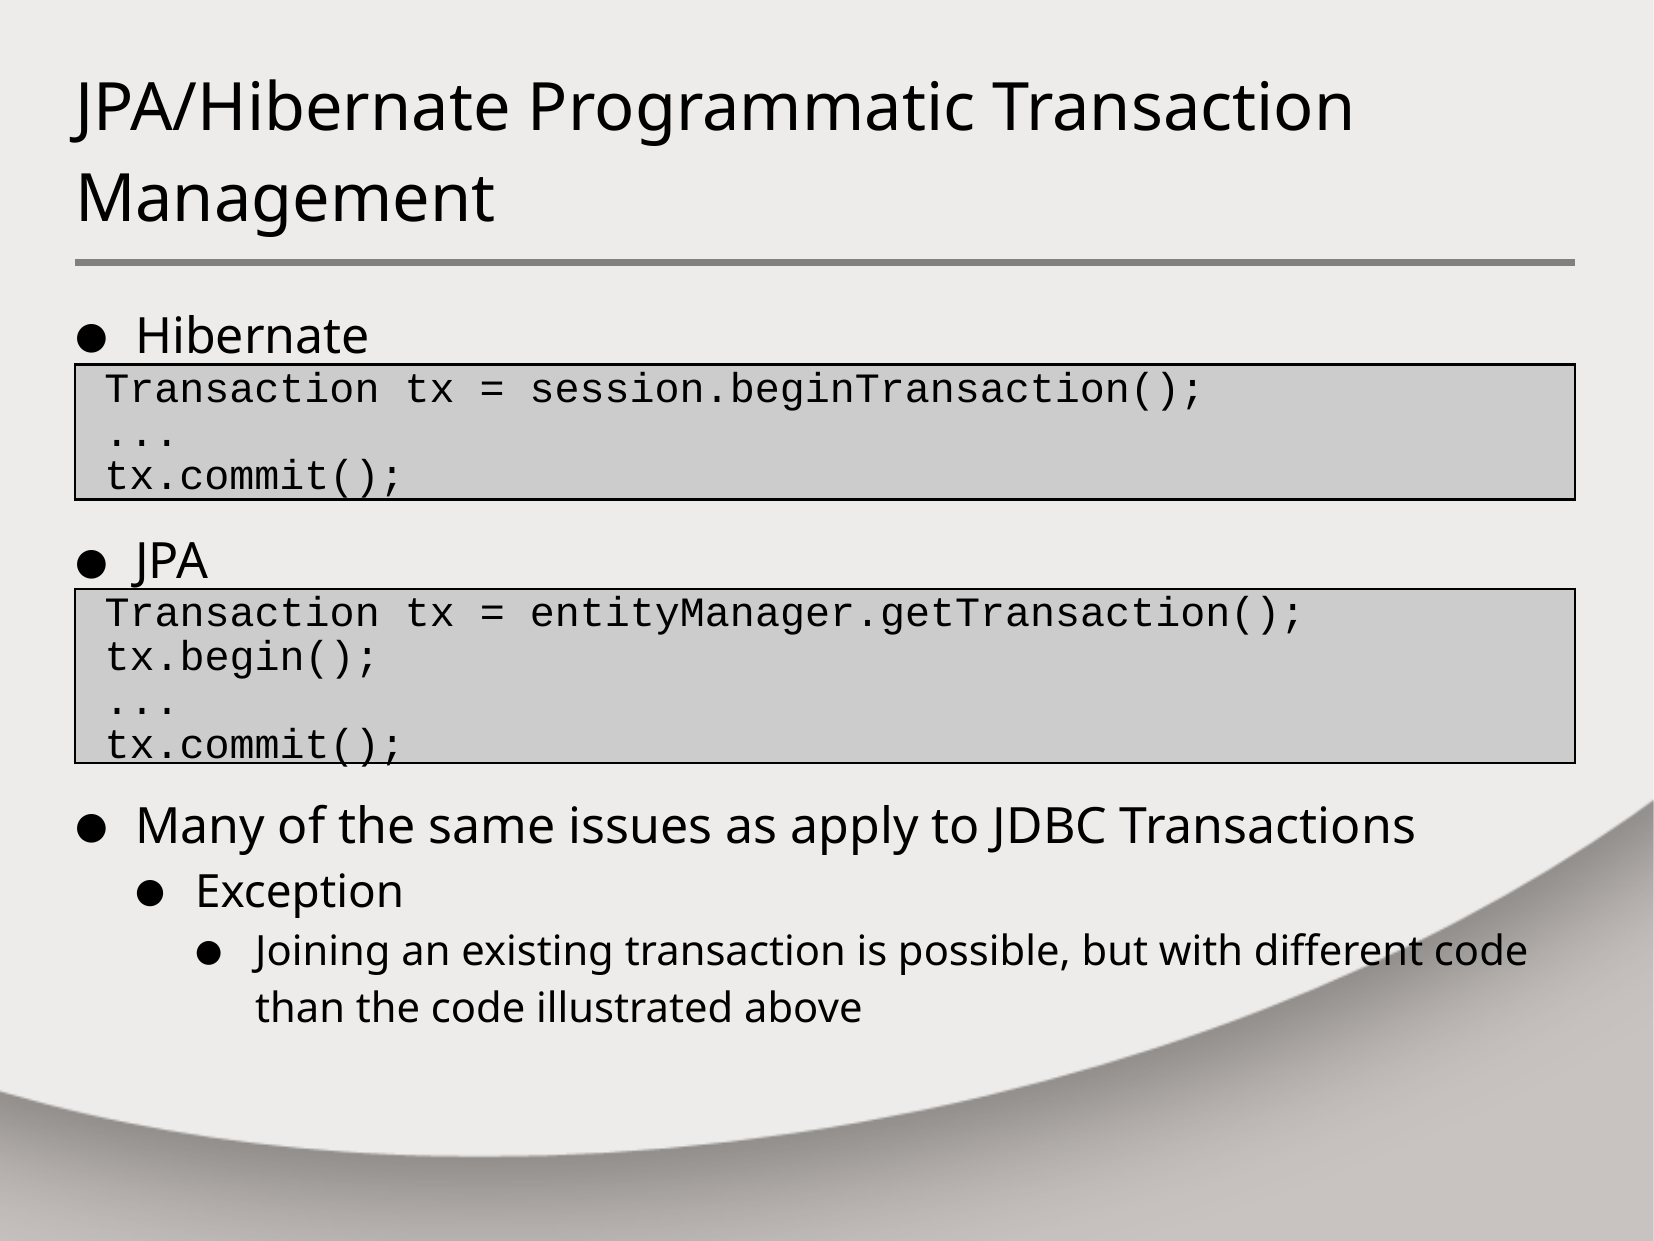

# JPA/Hibernate Programmatic Transaction Management
Hibernate
JPA
Many of the same issues as apply to JDBC Transactions
Exception
Joining an existing transaction is possible, but with different code than the code illustrated above
Transaction tx = session.beginTransaction();
...
tx.commit();
Transaction tx = entityManager.getTransaction();
tx.begin();
...
tx.commit();